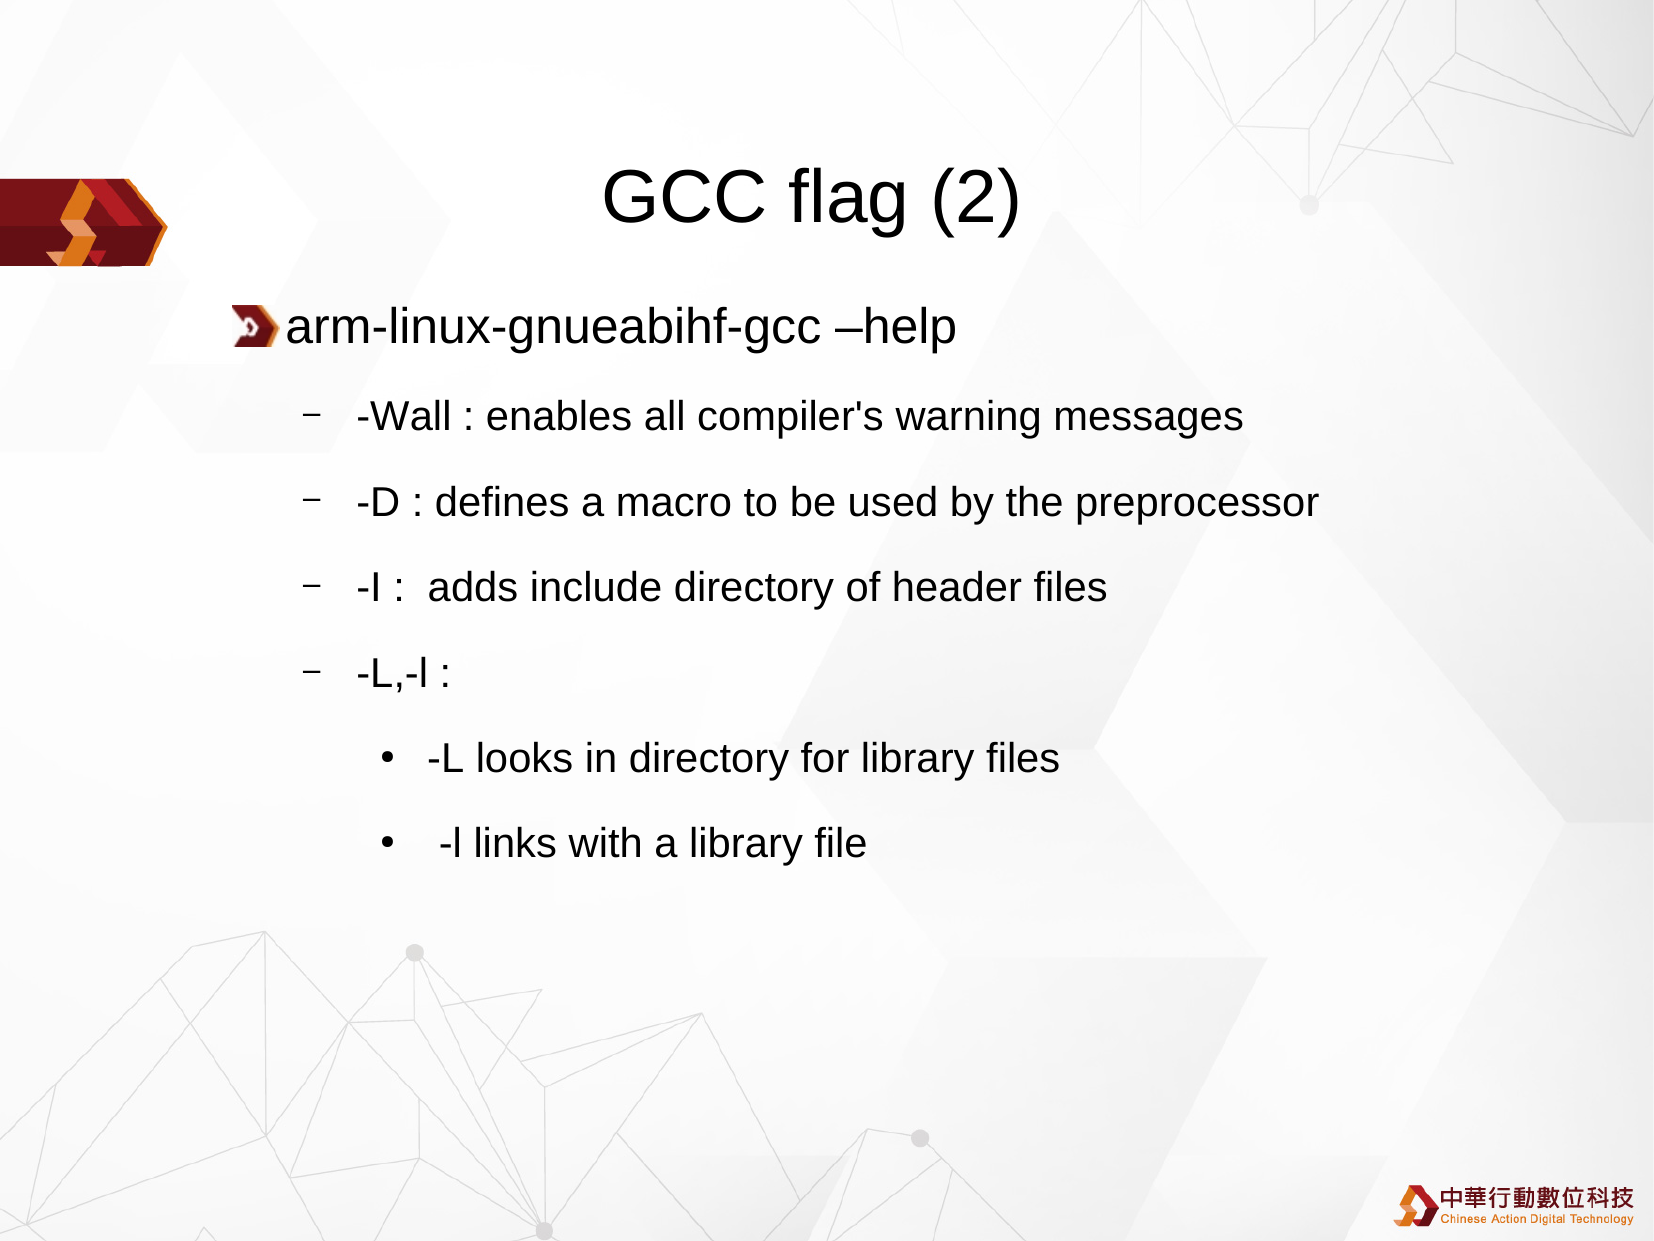

# GCC flag (2)
arm-linux-gnueabihf-gcc –help
-Wall : enables all compiler's warning messages
-D : defines a macro to be used by the preprocessor
-I : adds include directory of header files
-L,-l :
-L looks in directory for library files
 -l links with a library file